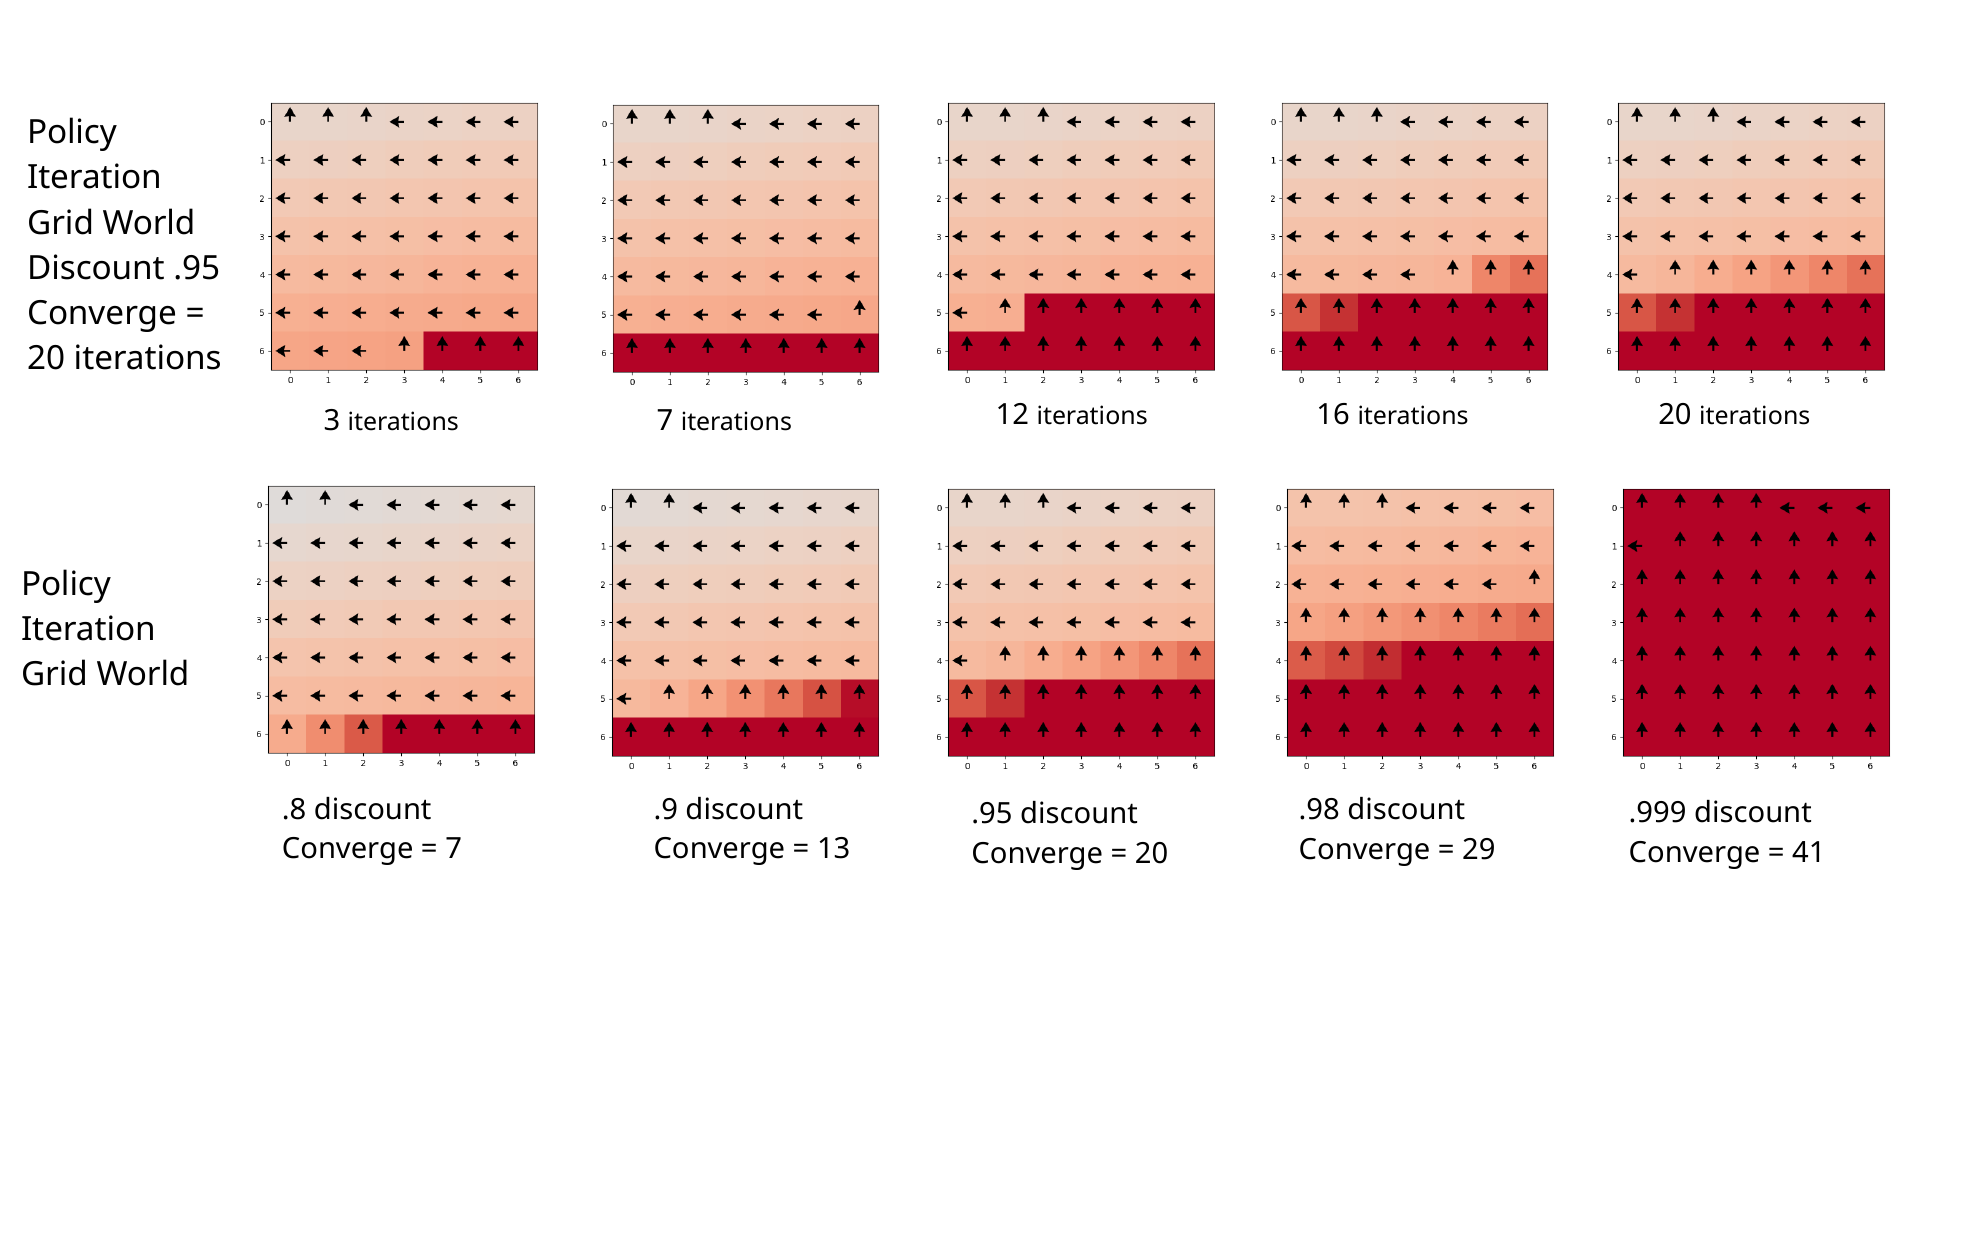

Policy Iteration
Grid World
Discount .95
Converge = 20 iterations
12 iterations
16 iterations
20 iterations
3 iterations
7 iterations
Policy Iteration
Grid World
.8 discount
Converge = 7
.9 discount
Converge = 13
.98 discount
Converge = 29
.999 discount
Converge = 41
.95 discount
Converge = 20